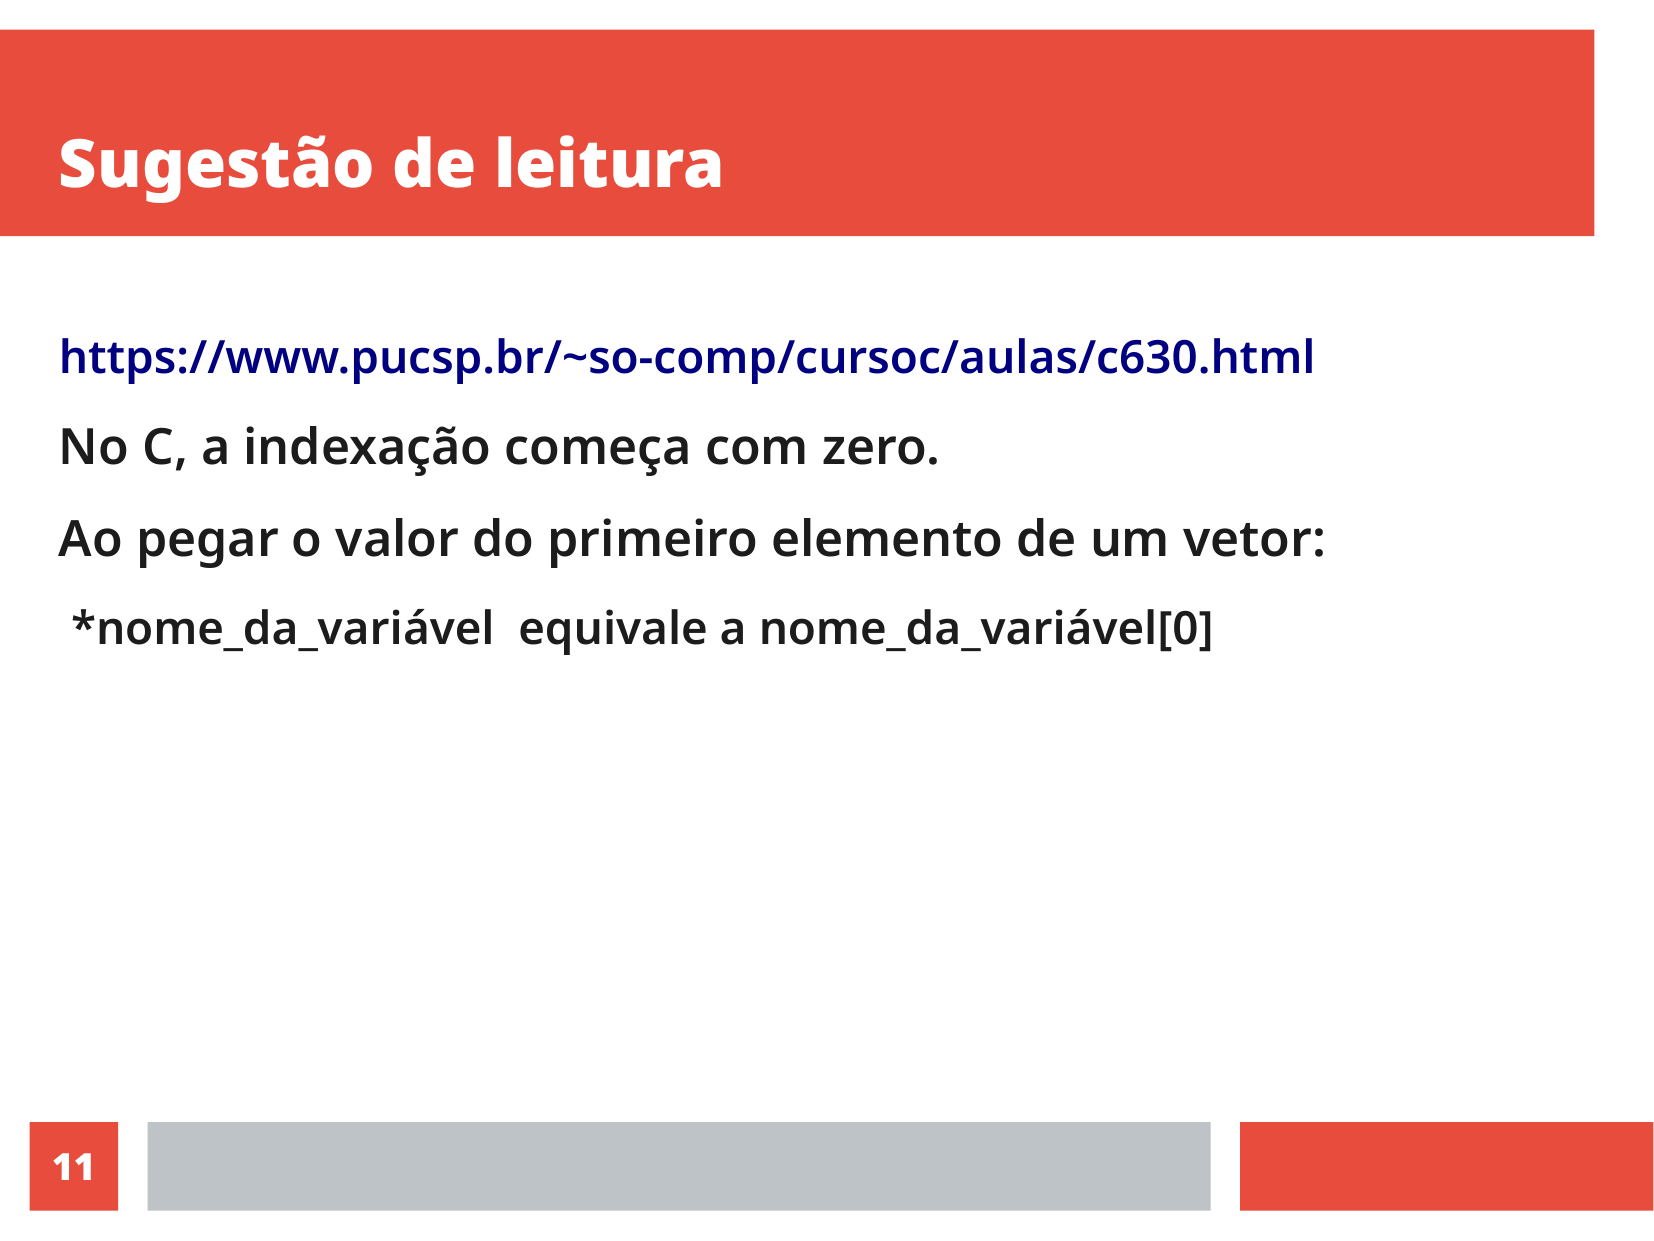

# Sugestão de leitura
https://www.pucsp.br/~so-comp/cursoc/aulas/c630.html
No C, a indexação começa com zero.
Ao pegar o valor do primeiro elemento de um vetor:
 *nome_da_variável equivale a nome_da_variável[0]
11